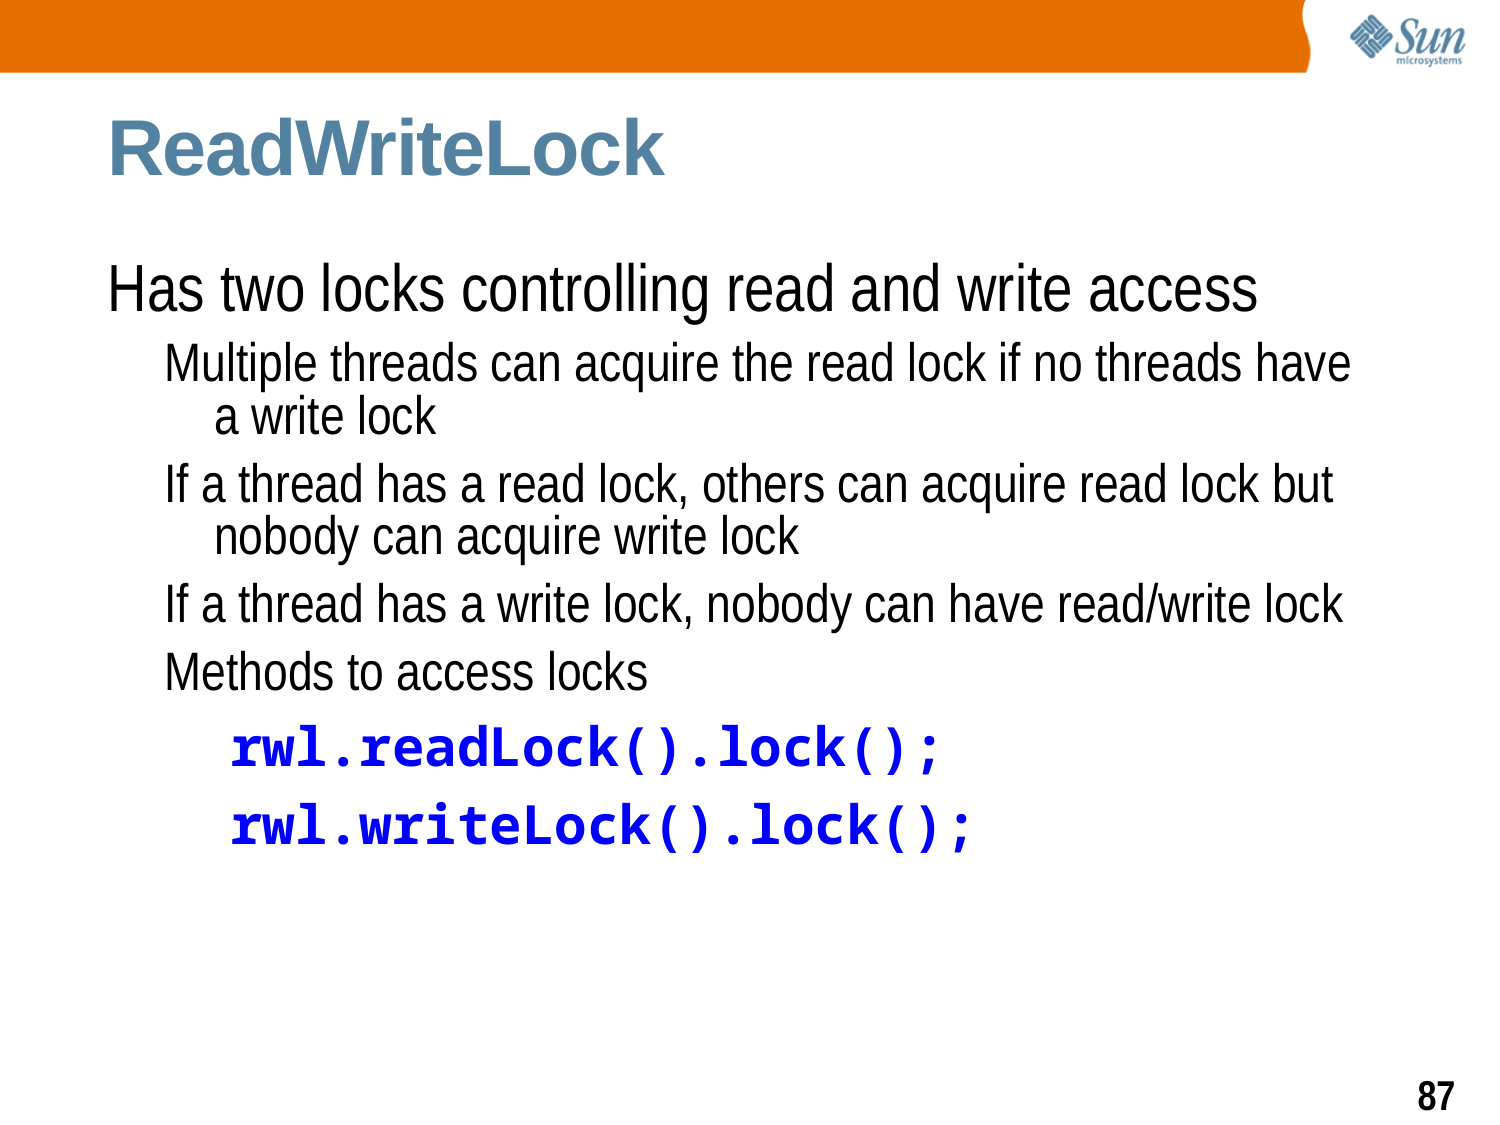

# ReadWriteLock
Has two locks controlling read and write access
Multiple threads can acquire the read lock if no threads have a write lock
If a thread has a read lock, others can acquire read lock but nobody can acquire write lock
If a thread has a write lock, nobody can have read/write lock
Methods to access locks
 rwl.readLock().lock();
 rwl.writeLock().lock();